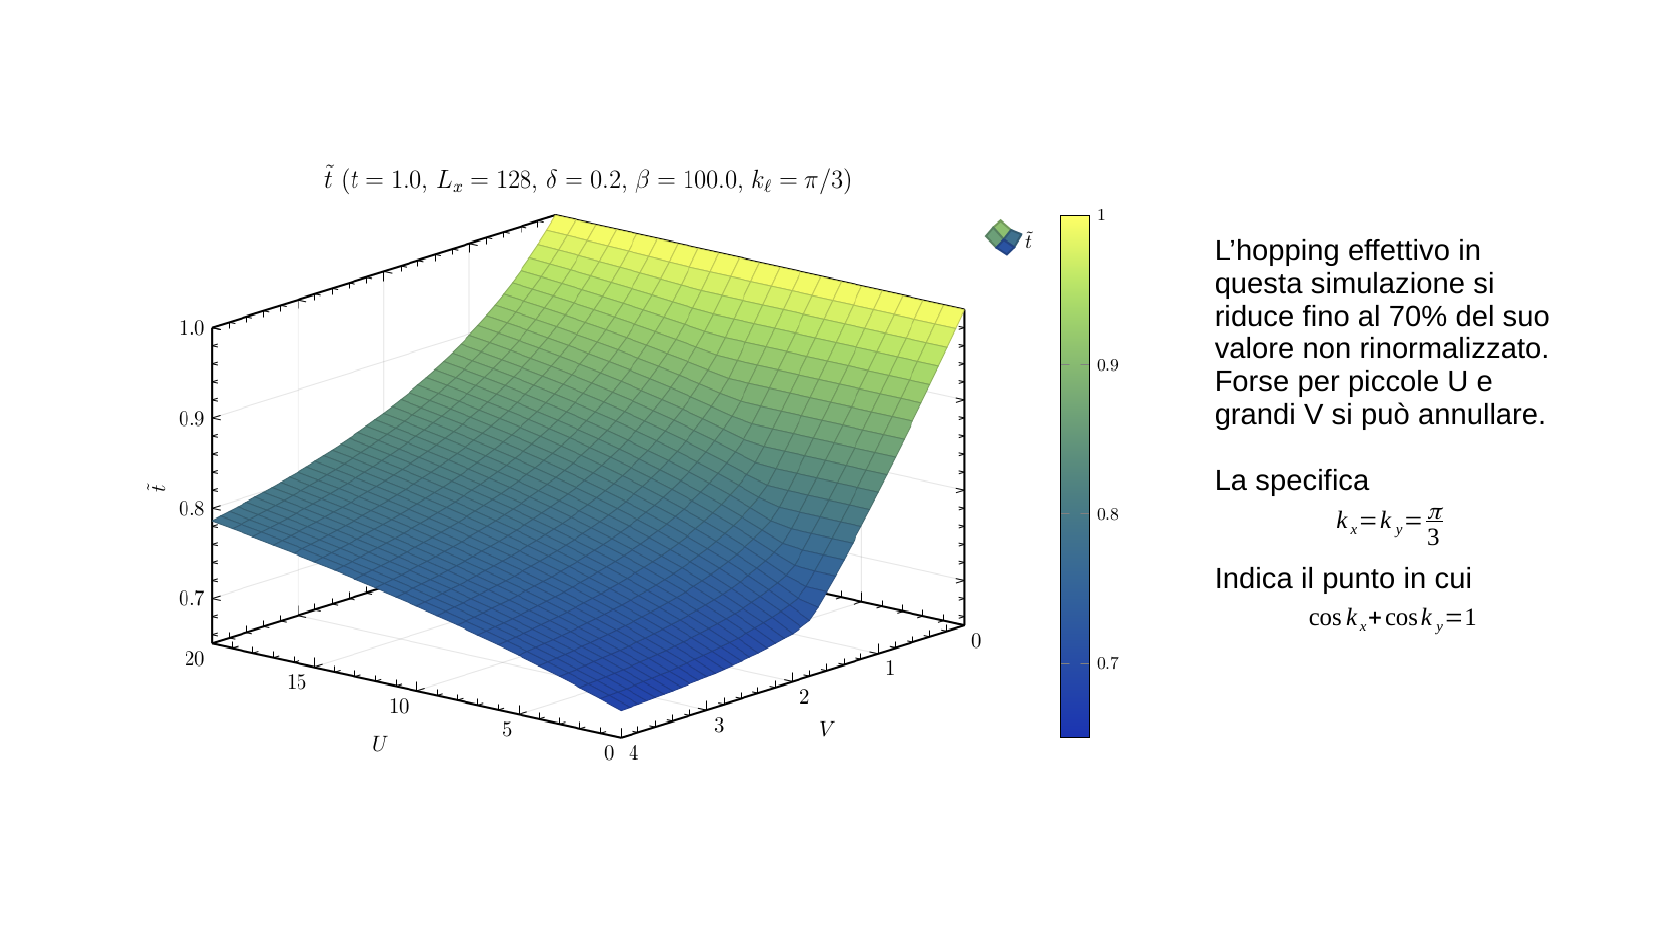

L’hopping effettivo in questa simulazione si riduce fino al 70% del suo valore non rinormalizzato. Forse per piccole U e grandi V si può annullare.
La specifica
Indica il punto in cui